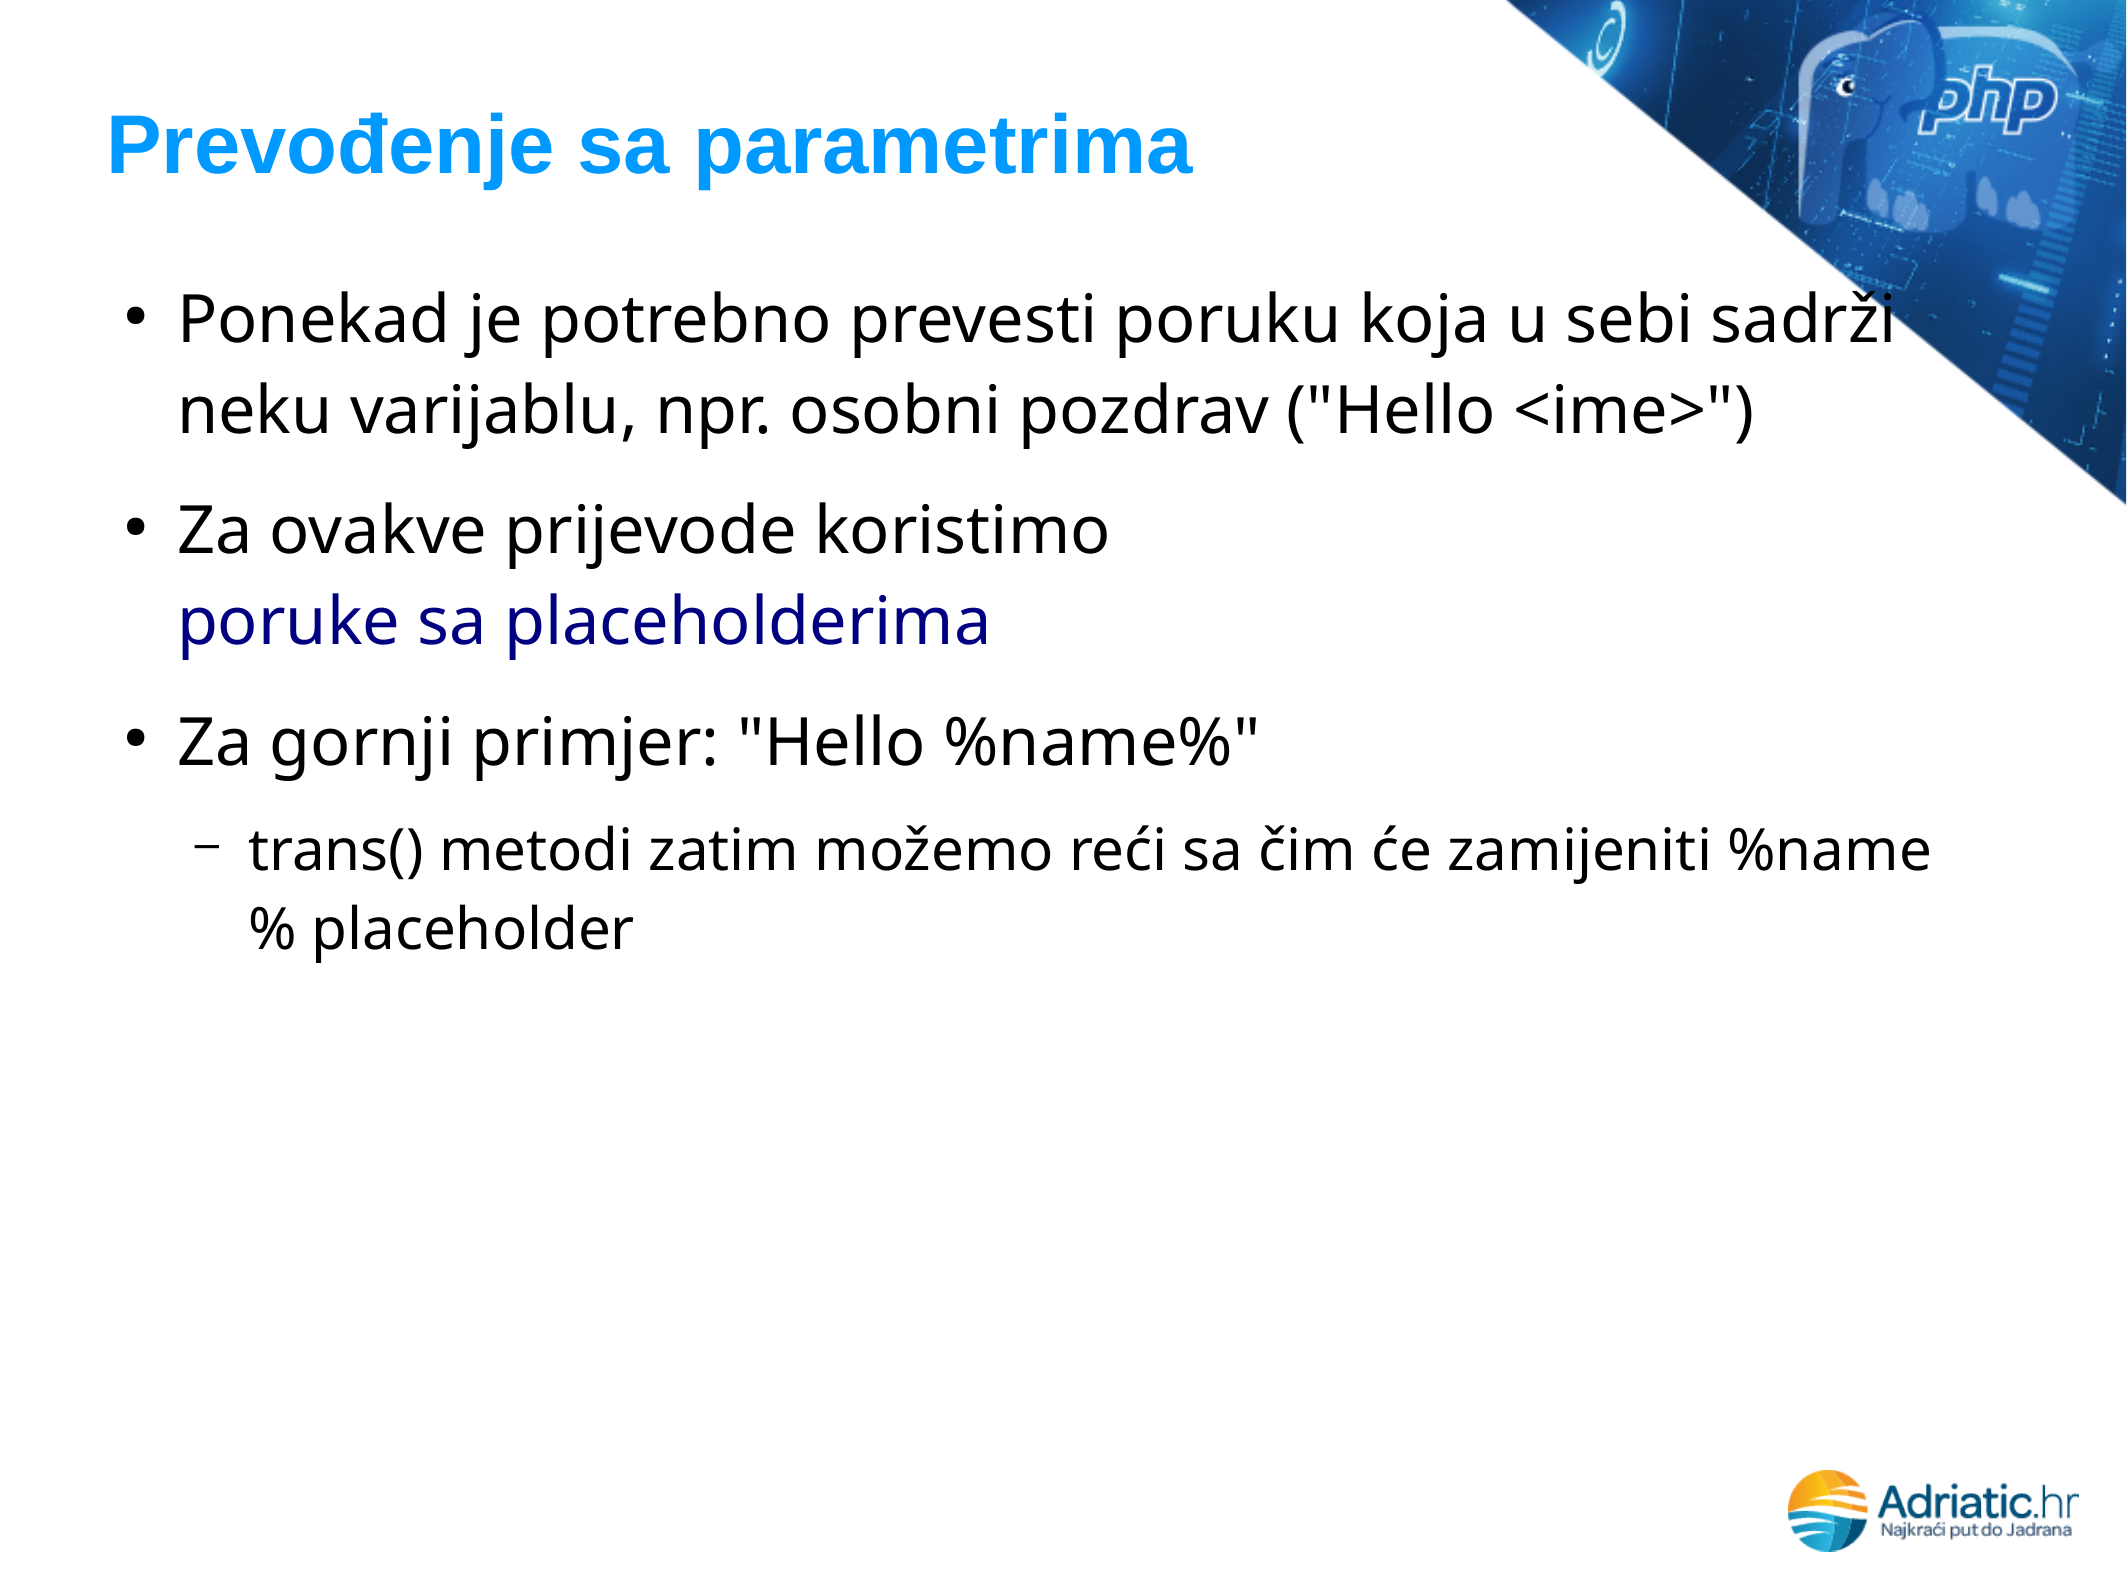

# Prevođenje sa parametrima
Ponekad je potrebno prevesti poruku koja u sebi sadrži neku varijablu, npr. osobni pozdrav ("Hello <ime>")
Za ovakve prijevode koristimo poruke sa placeholderima
Za gornji primjer: "Hello %name%"
trans() metodi zatim možemo reći sa čim će zamijeniti %name% placeholder